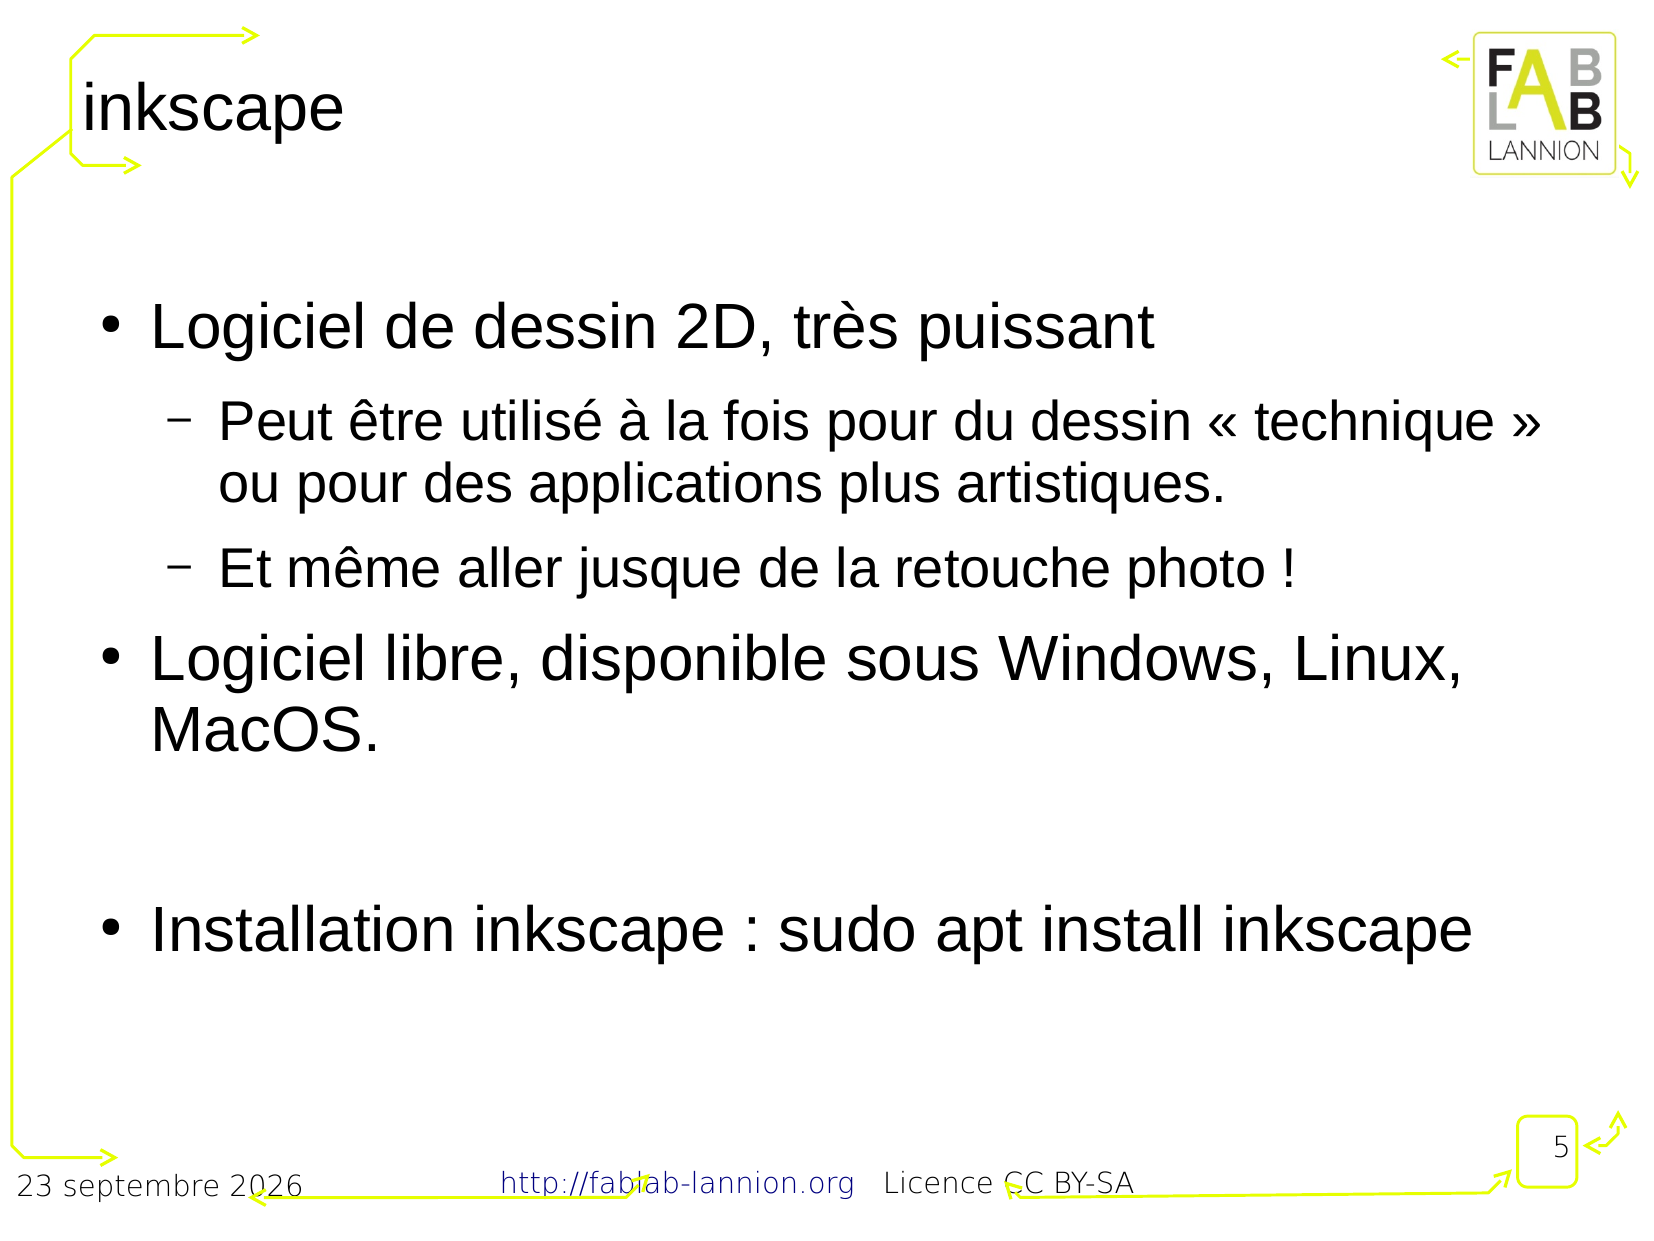

# inkscape
Logiciel de dessin 2D, très puissant
Peut être utilisé à la fois pour du dessin « technique » ou pour des applications plus artistiques.
Et même aller jusque de la retouche photo !
Logiciel libre, disponible sous Windows, Linux, MacOS.
Installation inkscape : sudo apt install inkscape
5